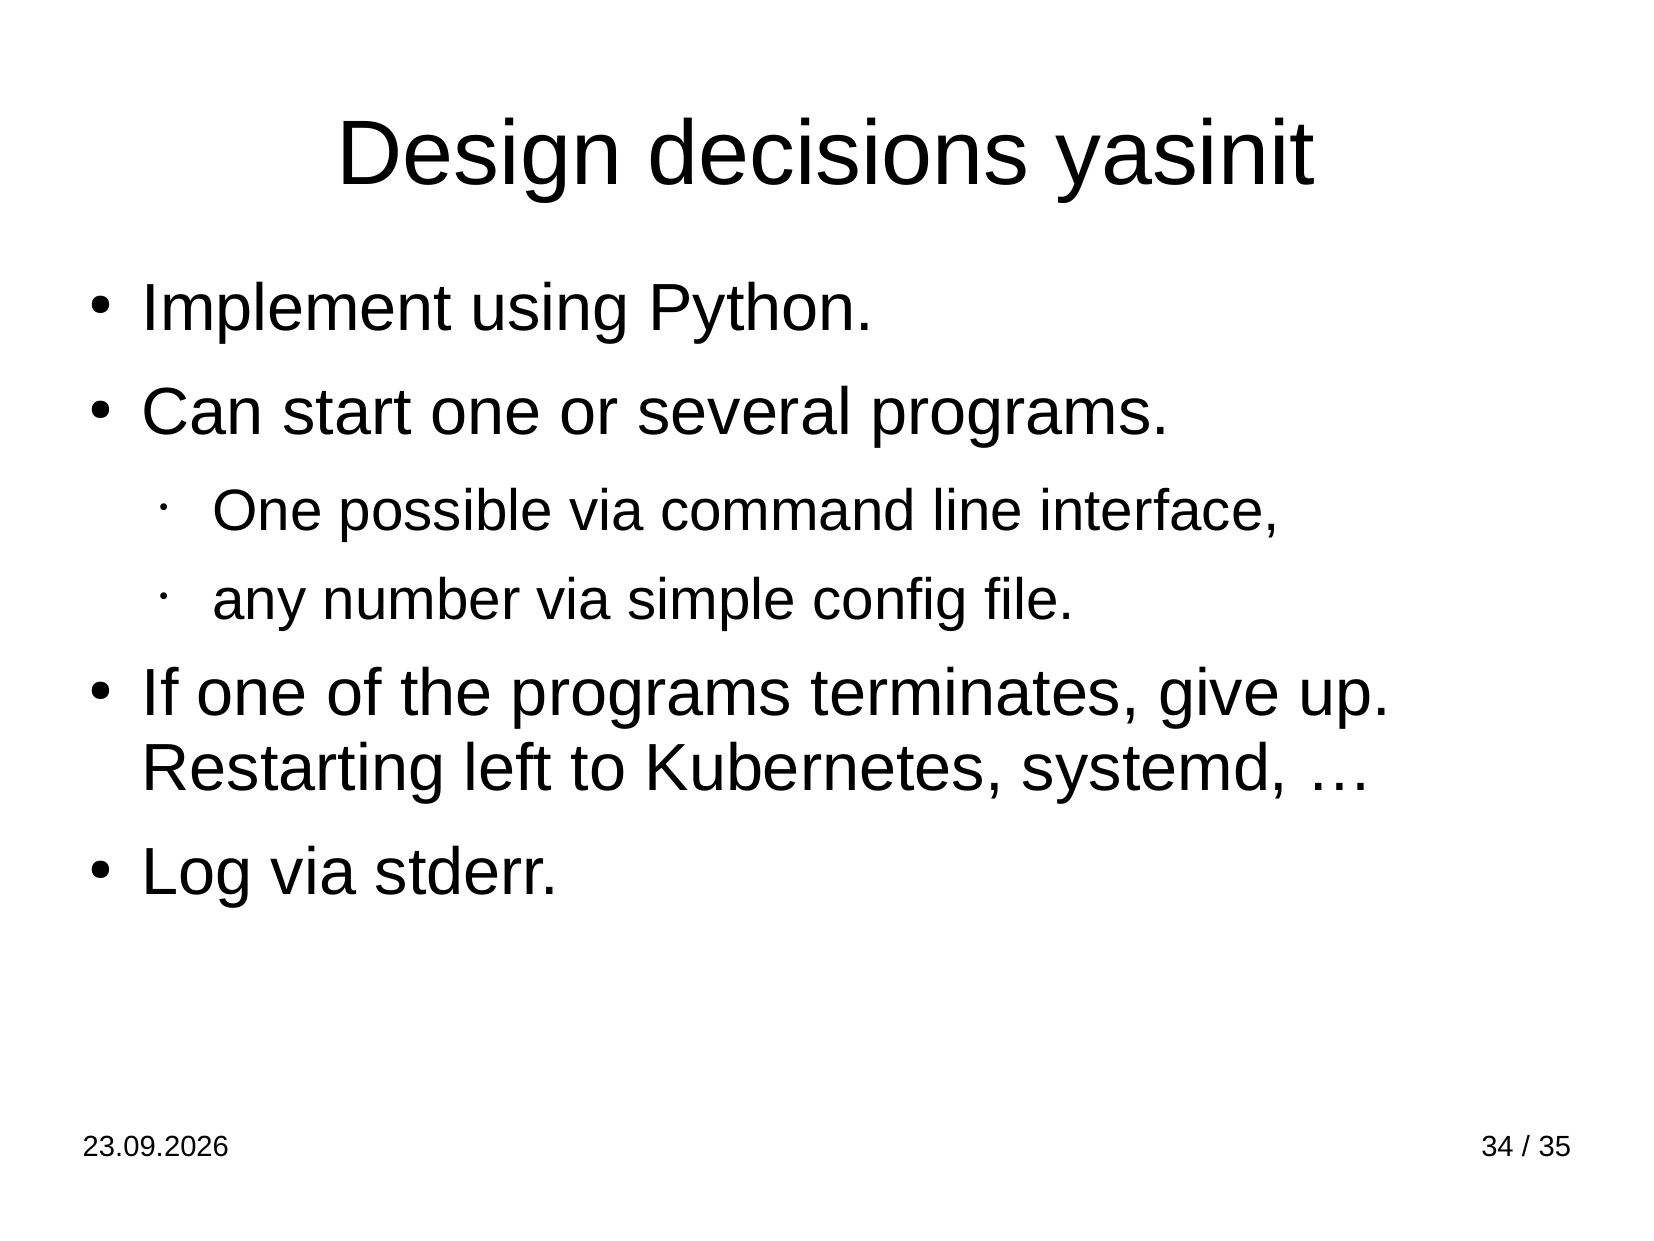

# Design decisions yasinit
Implement using Python.
Can start one or several programs.
One possible via command line interface,
any number via simple config file.
If one of the programs terminates, give up.
Restarting left to Kubernetes, systemd, …
Log via stderr.